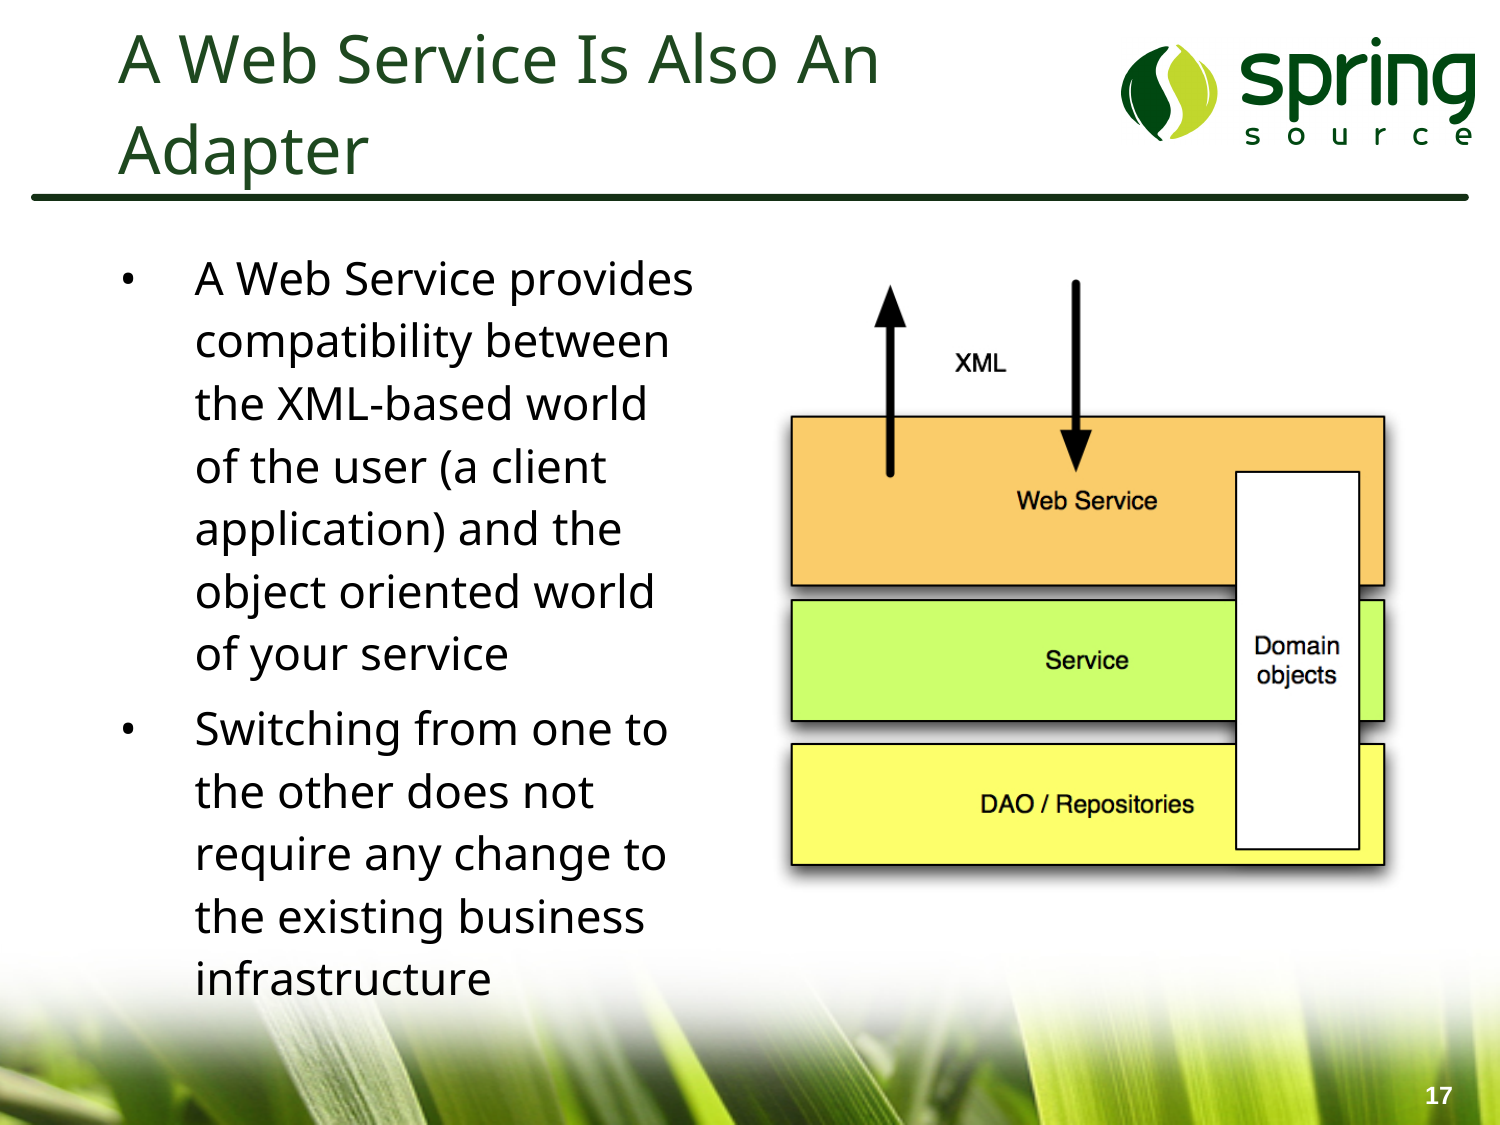

# A Web Service Is Also An Adapter
A Web Service provides compatibility between the XML-based world of the user (a client application) and the object oriented world of your service
Switching from one to the other does not require any change to the existing business infrastructure